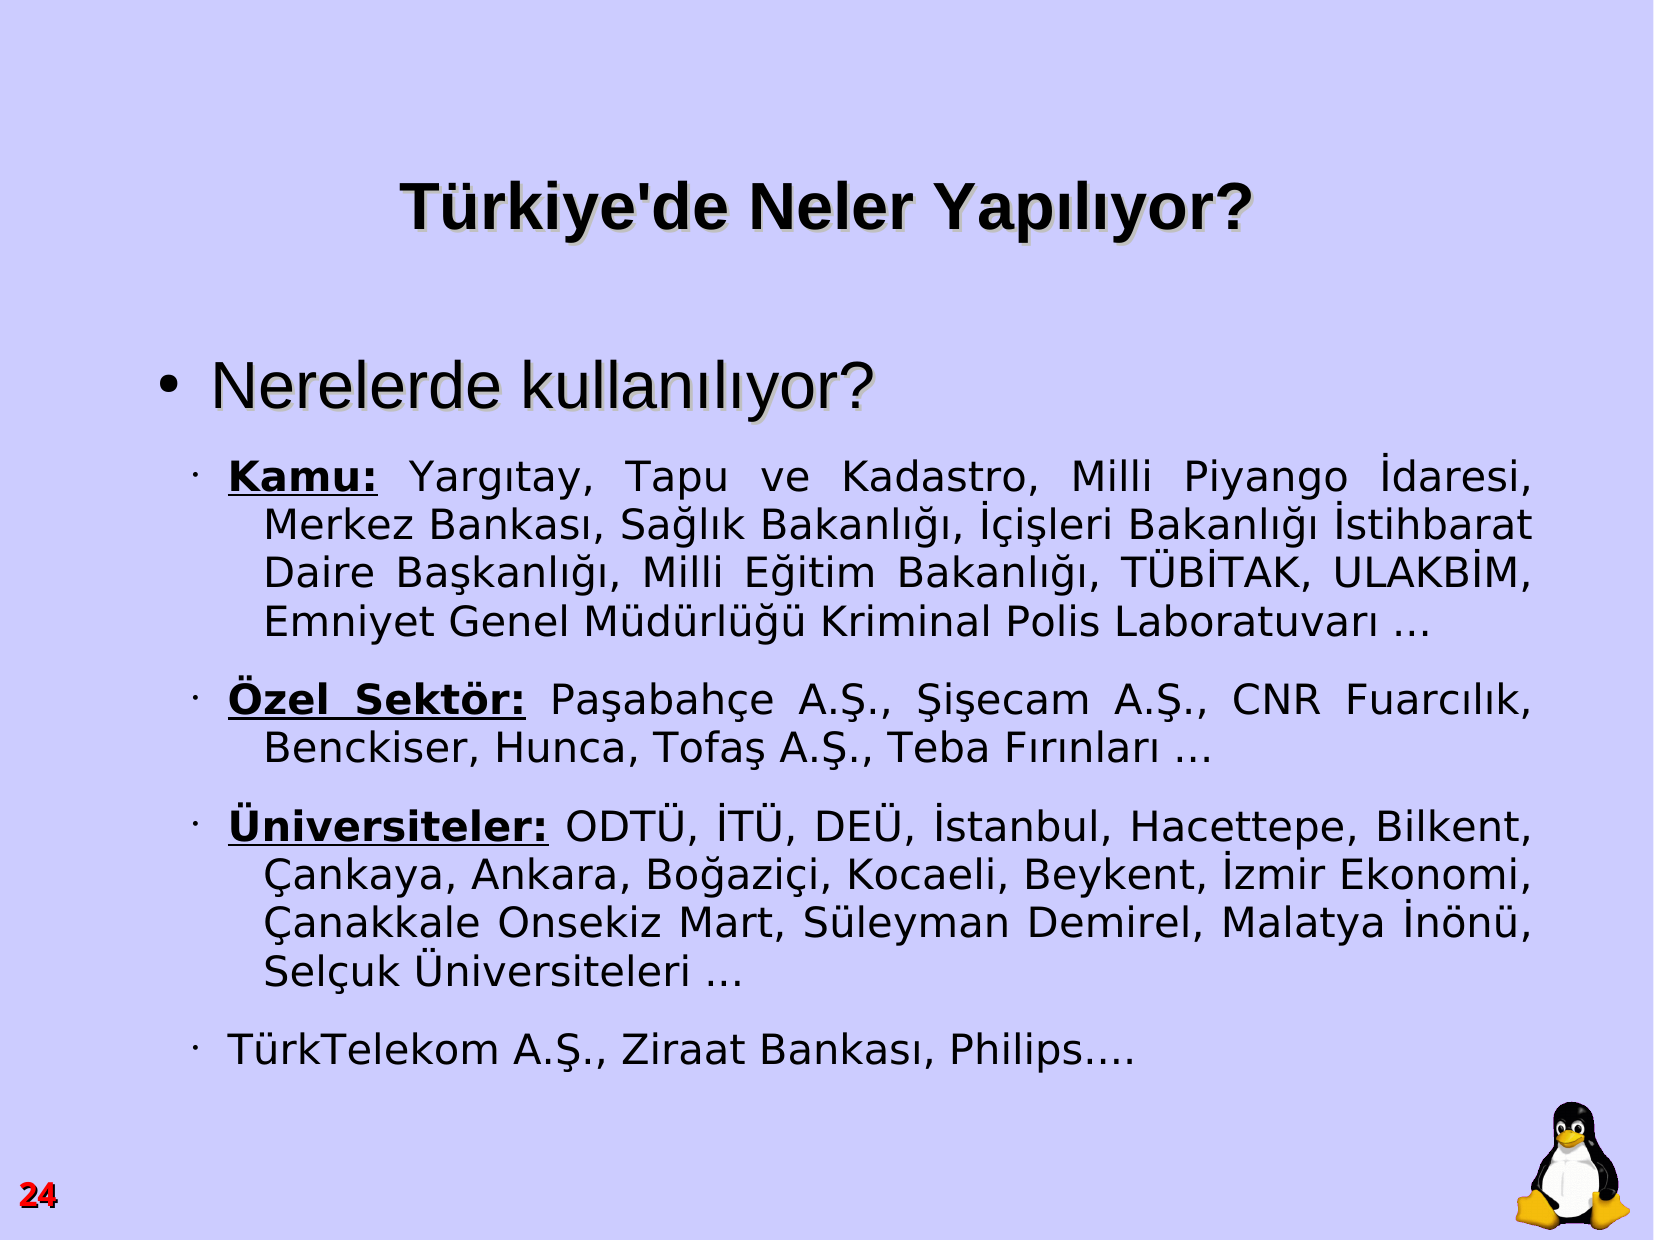

# Türkiye'de Neler Yapılıyor?
Nerelerde kullanılıyor?
Kamu: Yargıtay, Tapu ve Kadastro, Milli Piyango İdaresi, Merkez Bankası, Sağlık Bakanlığı, İçişleri Bakanlığı İstihbarat Daire Başkanlığı, Milli Eğitim Bakanlığı, TÜBİTAK, ULAKBİM, Emniyet Genel Müdürlüğü Kriminal Polis Laboratuvarı ...
Özel Sektör: Paşabahçe A.Ş., Şişecam A.Ş., CNR Fuarcılık, Benckiser, Hunca, Tofaş A.Ş., Teba Fırınları ...
Üniversiteler: ODTÜ, İTÜ, DEÜ, İstanbul, Hacettepe, Bilkent, Çankaya, Ankara, Boğaziçi, Kocaeli, Beykent, İzmir Ekonomi, Çanakkale Onsekiz Mart, Süleyman Demirel, Malatya İnönü, Selçuk Üniversiteleri ...
TürkTelekom A.Ş., Ziraat Bankası, Philips....